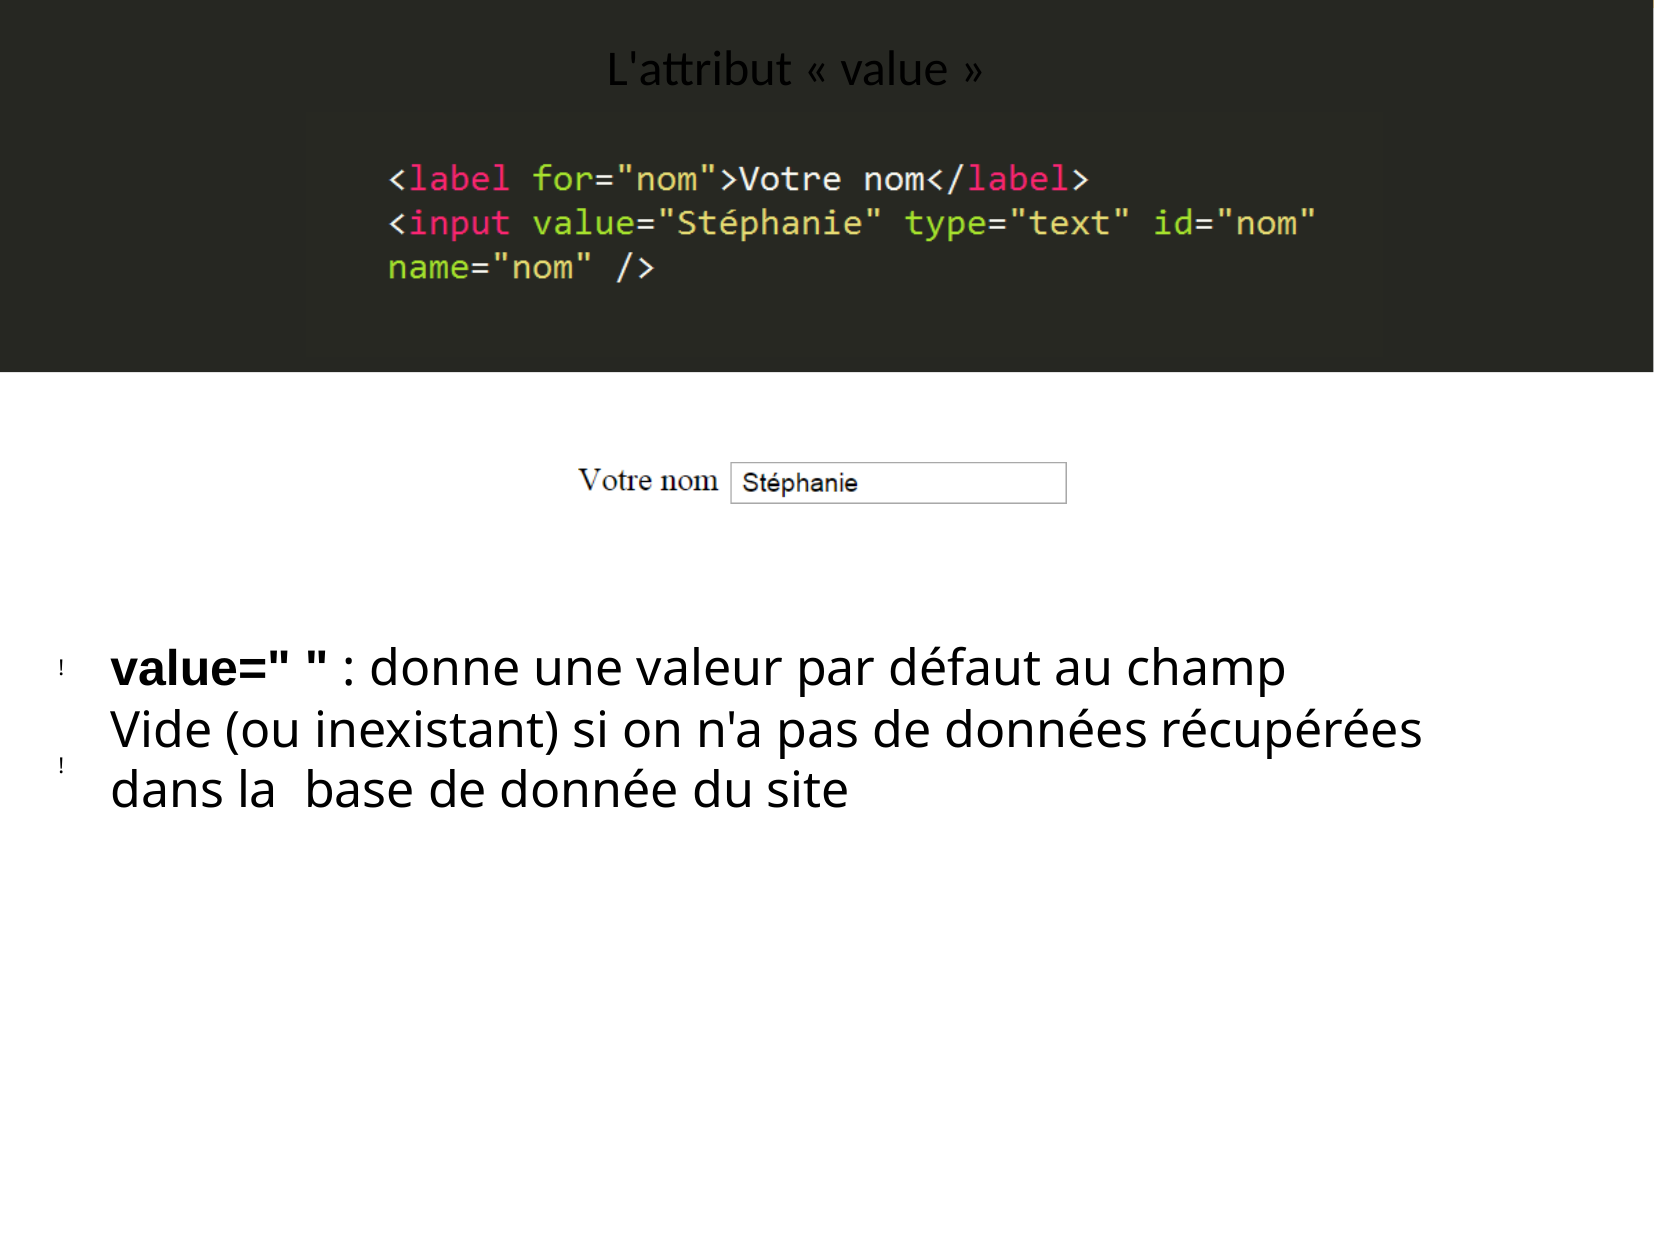

# L'attribut « value »
value=" " : donne une valeur par défaut au champ
Vide (ou inexistant) si on n'a pas de données récupérées dans la base de donnée du site
!
!